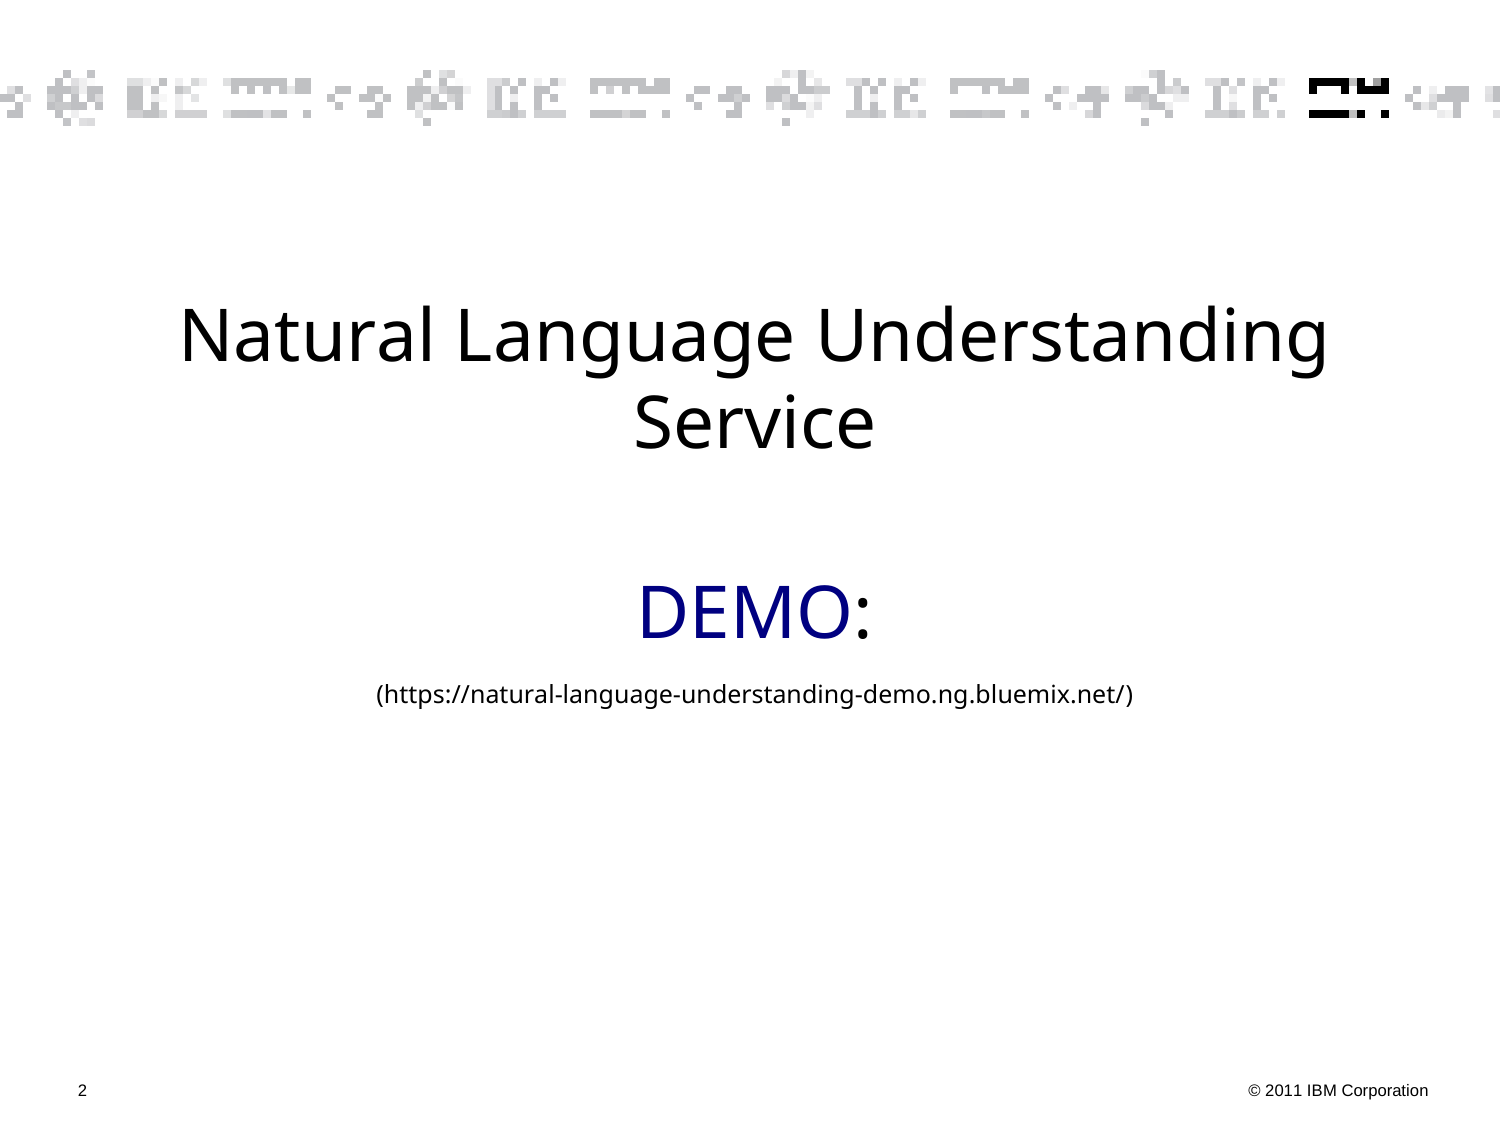

# Natural Language Understanding Service
DEMO:
(https://natural-language-understanding-demo.ng.bluemix.net/)
2